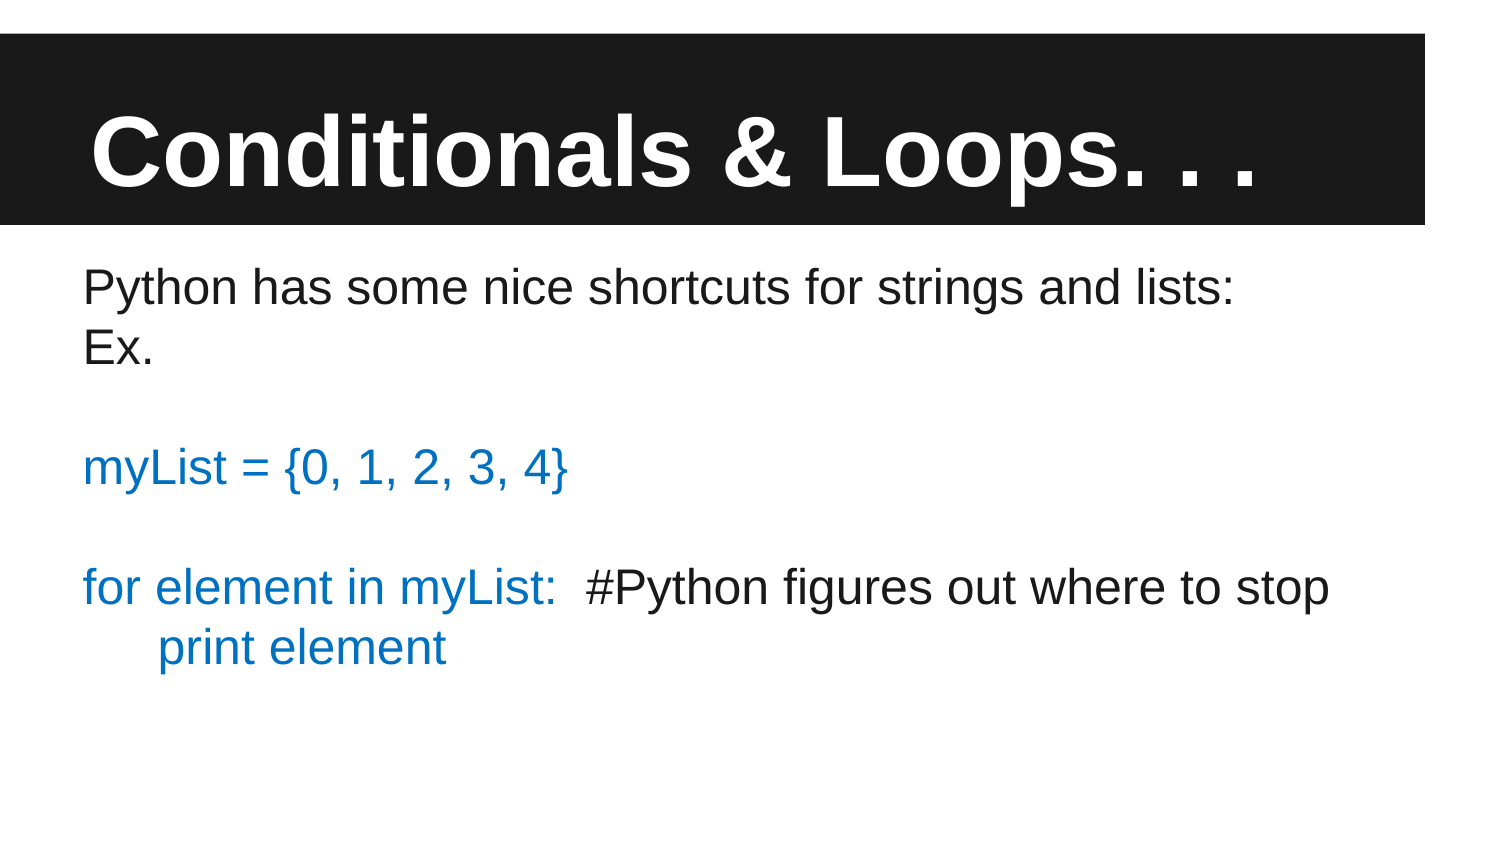

# Conditionals & Loops. . .
Python has some nice shortcuts for strings and lists:
Ex.
myList = {0, 1, 2, 3, 4}
for element in myList: #Python figures out where to stop
	print element